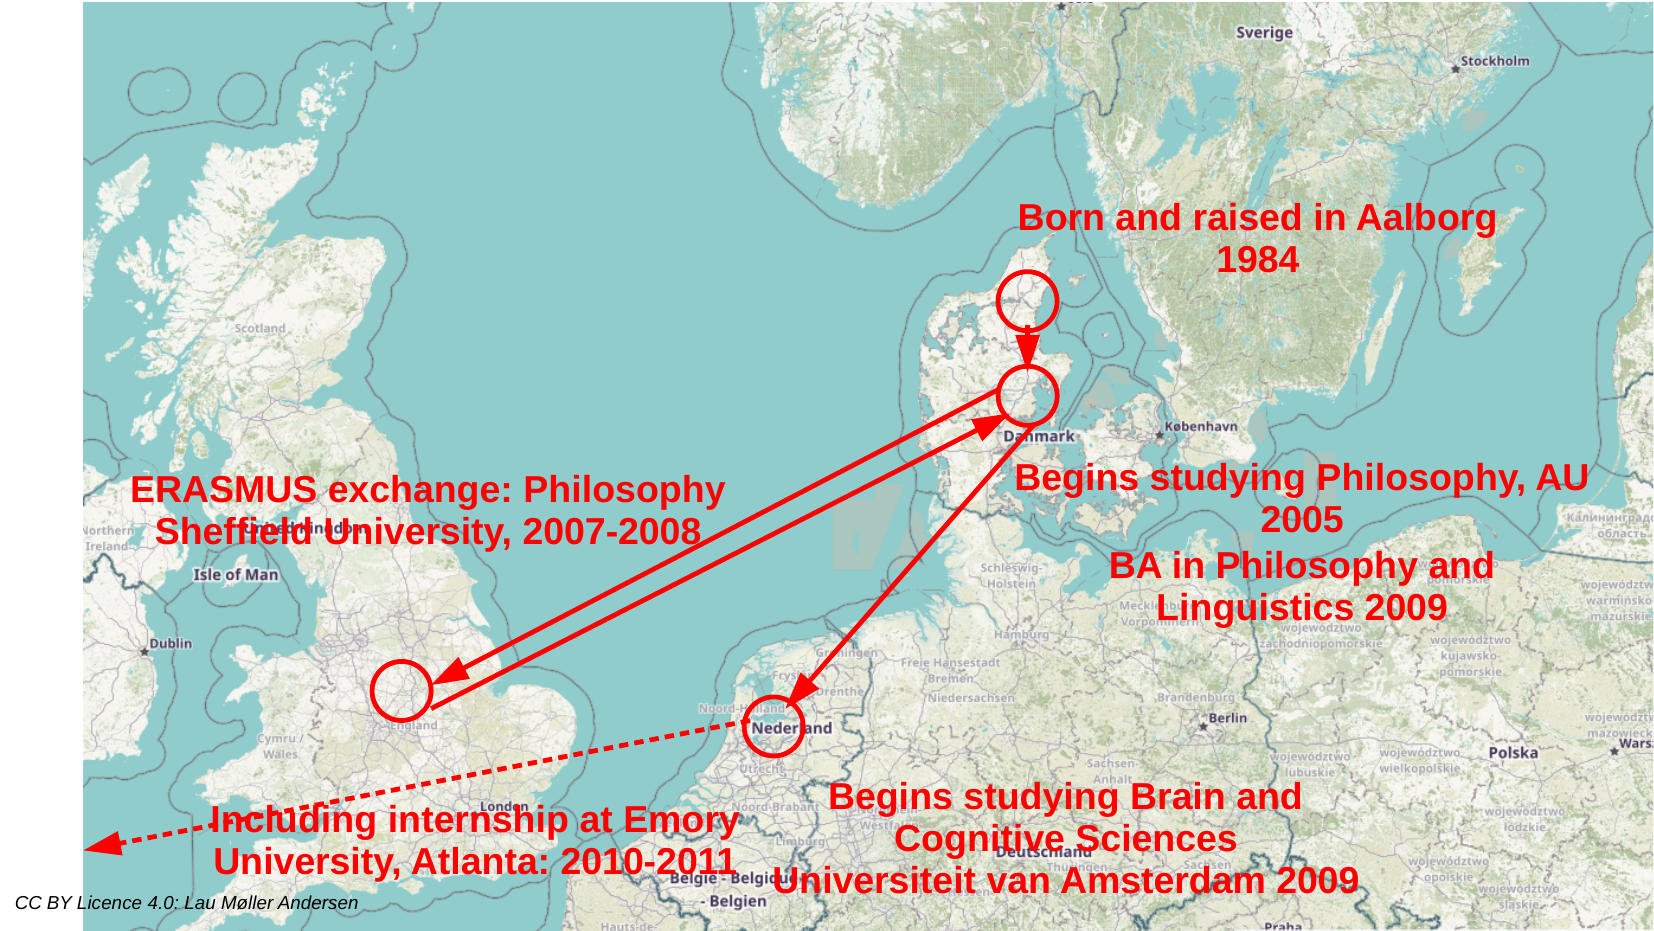

Born and raised in Aalborg
1984
Begins studying Philosophy, AU
2005
ERASMUS exchange: Philosophy
Sheffield University, 2007-2008
BA in Philosophy and Linguistics 2009
Begins studying Brain and Cognitive Sciences
Universiteit van Amsterdam 2009
Including internship at Emory University, Atlanta: 2010-2011
CC BY Licence 4.0: Lau Møller Andersen